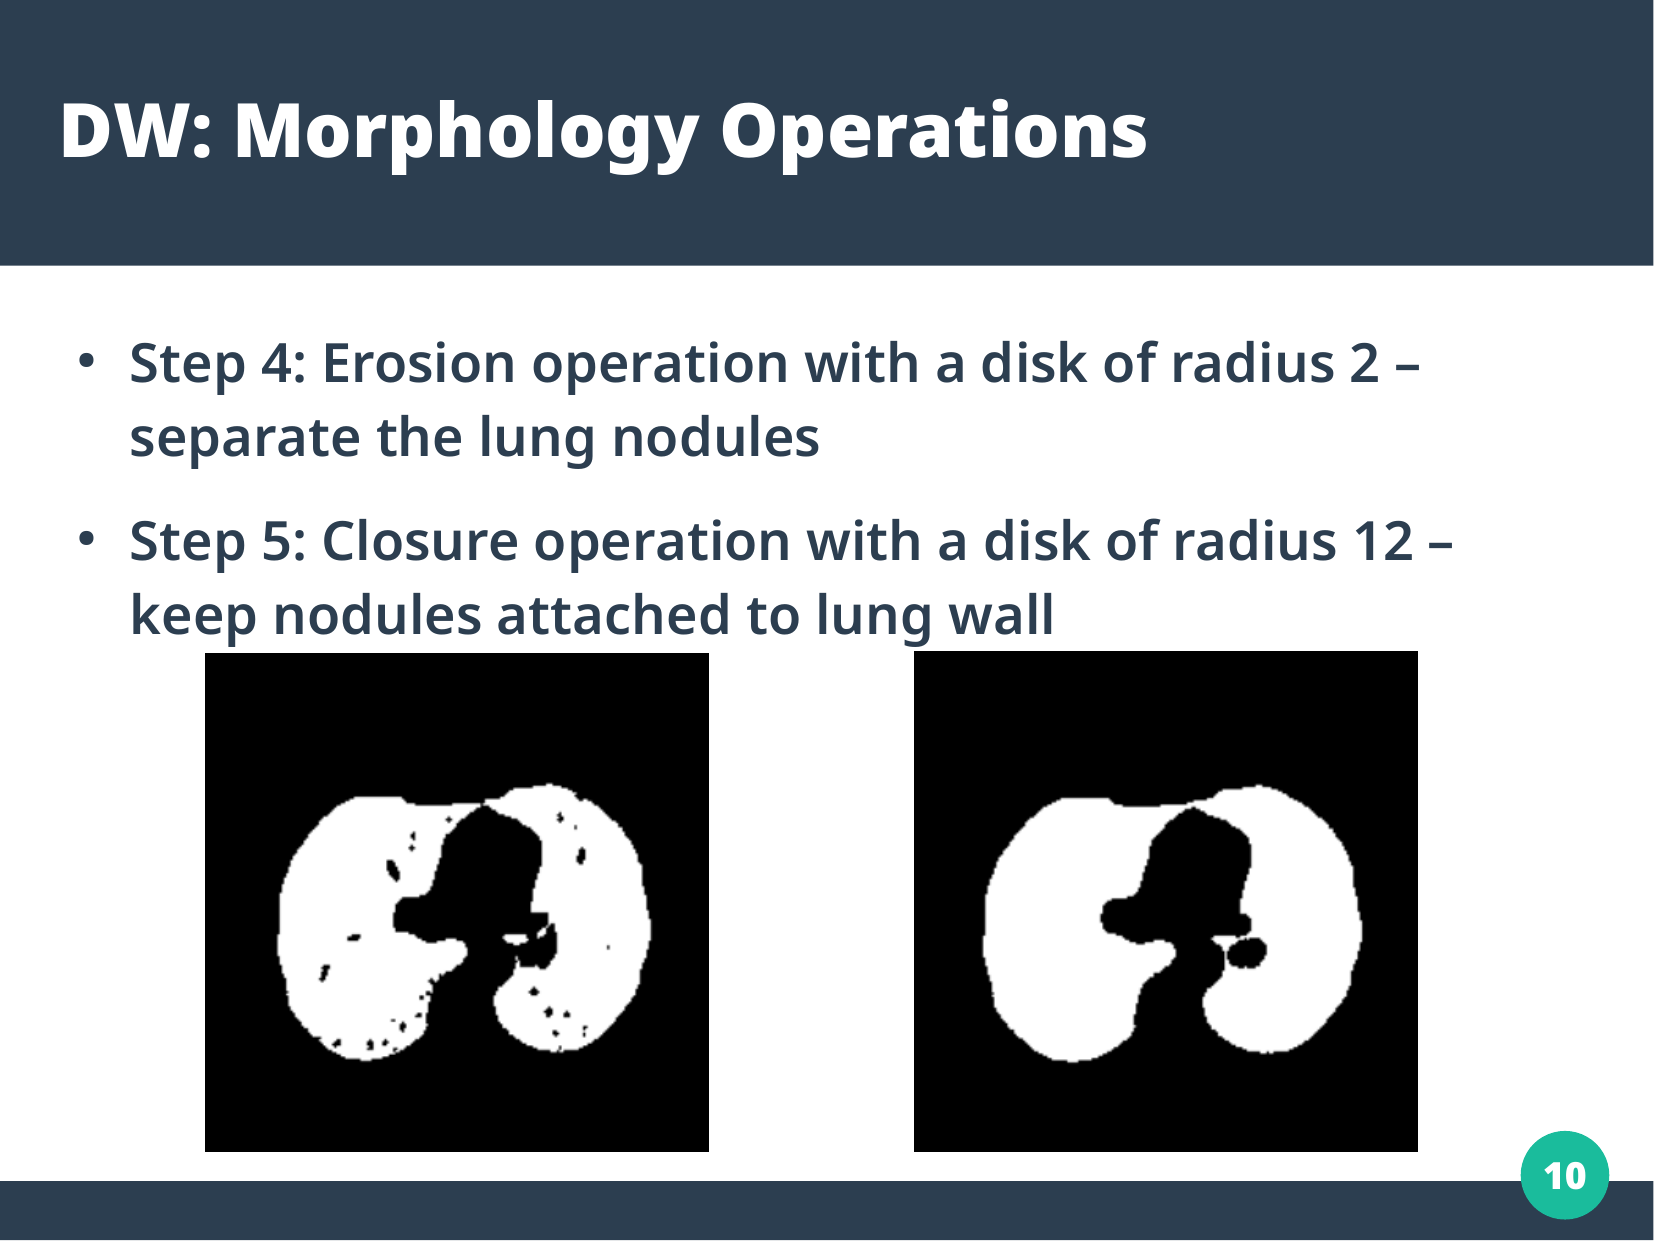

# DW: Morphology Operations
Step 4: Erosion operation with a disk of radius 2 – separate the lung nodules
Step 5: Closure operation with a disk of radius 12 – keep nodules attached to lung wall
10